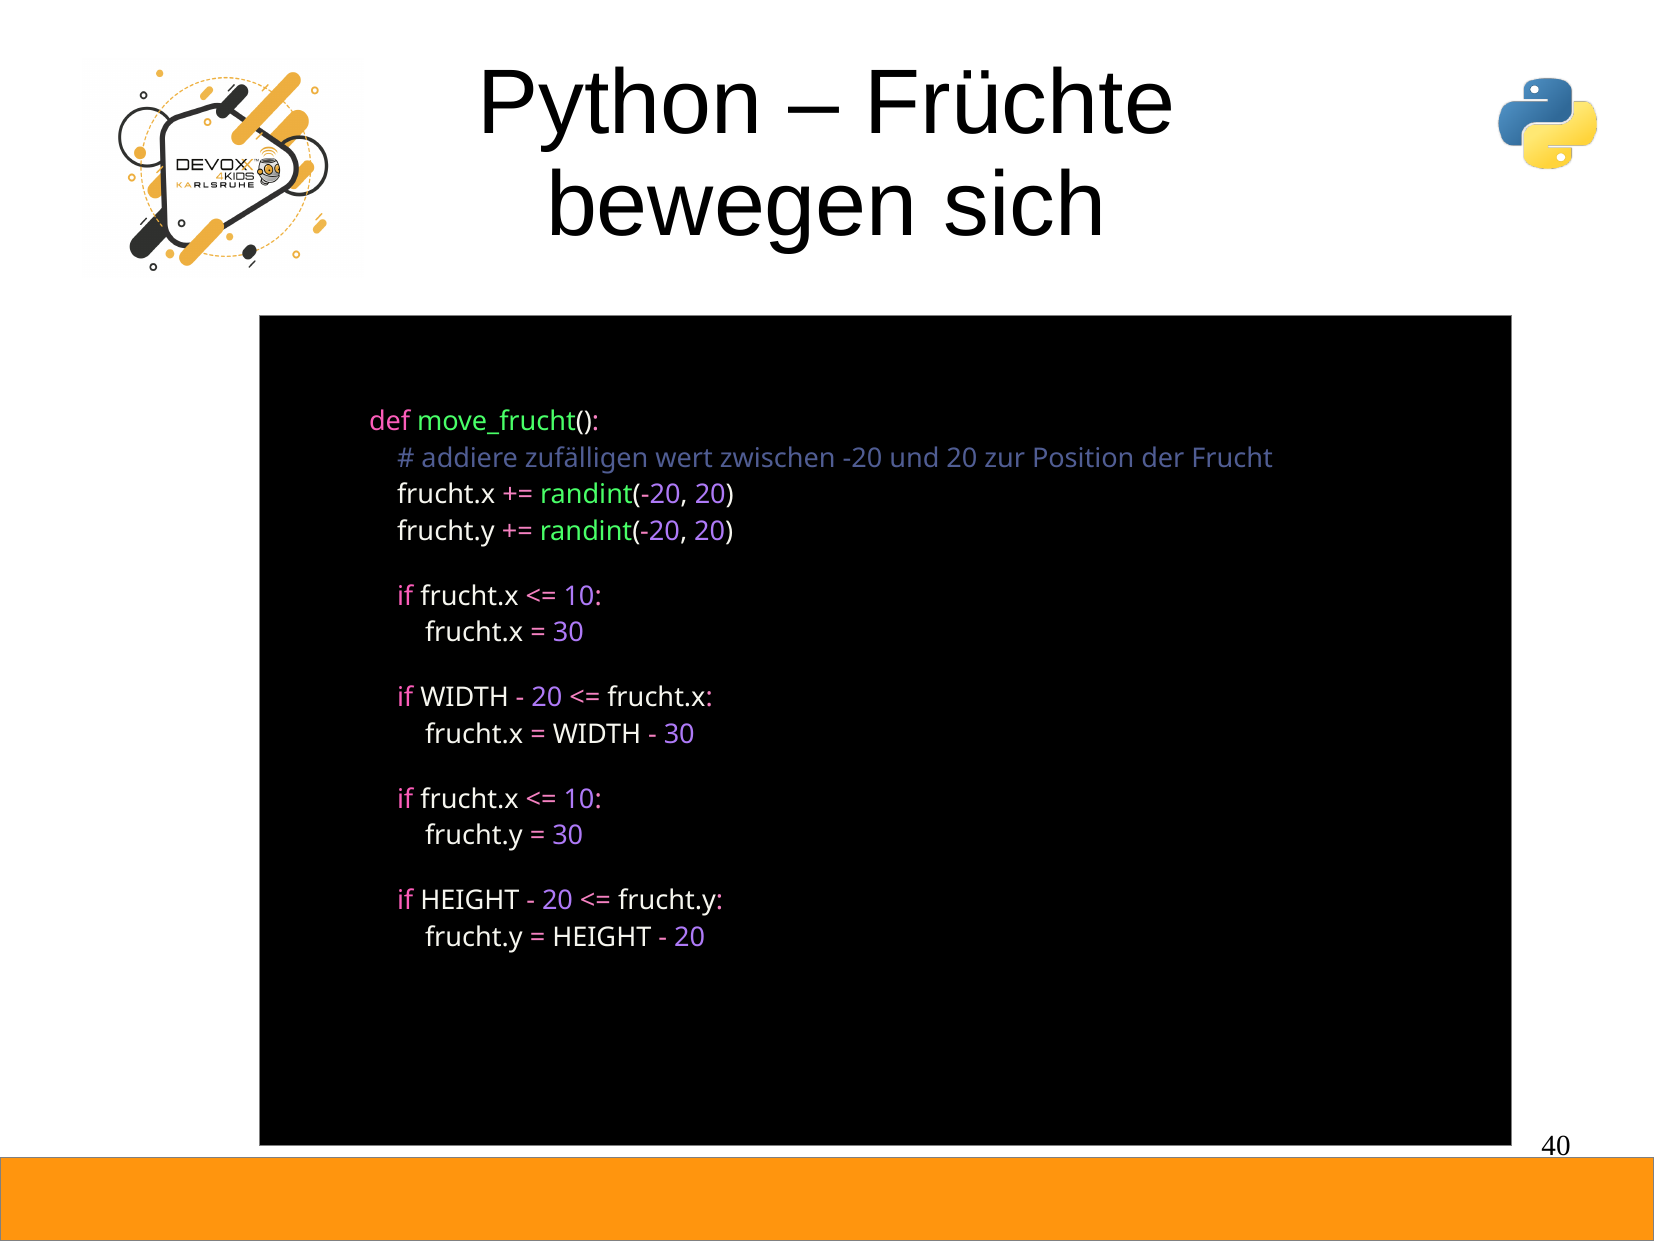

# Python – Früchte bewegen sich
def move_frucht():
 # addiere zufälligen wert zwischen -20 und 20 zur Position der Frucht
 frucht.x += randint(-20, 20)
 frucht.y += randint(-20, 20)
 if frucht.x <= 10:
 frucht.x = 30
 if WIDTH - 20 <= frucht.x:
 frucht.x = WIDTH - 30
 if frucht.x <= 10:
 frucht.y = 30
 if HEIGHT - 20 <= frucht.y:
 frucht.y = HEIGHT - 20
40